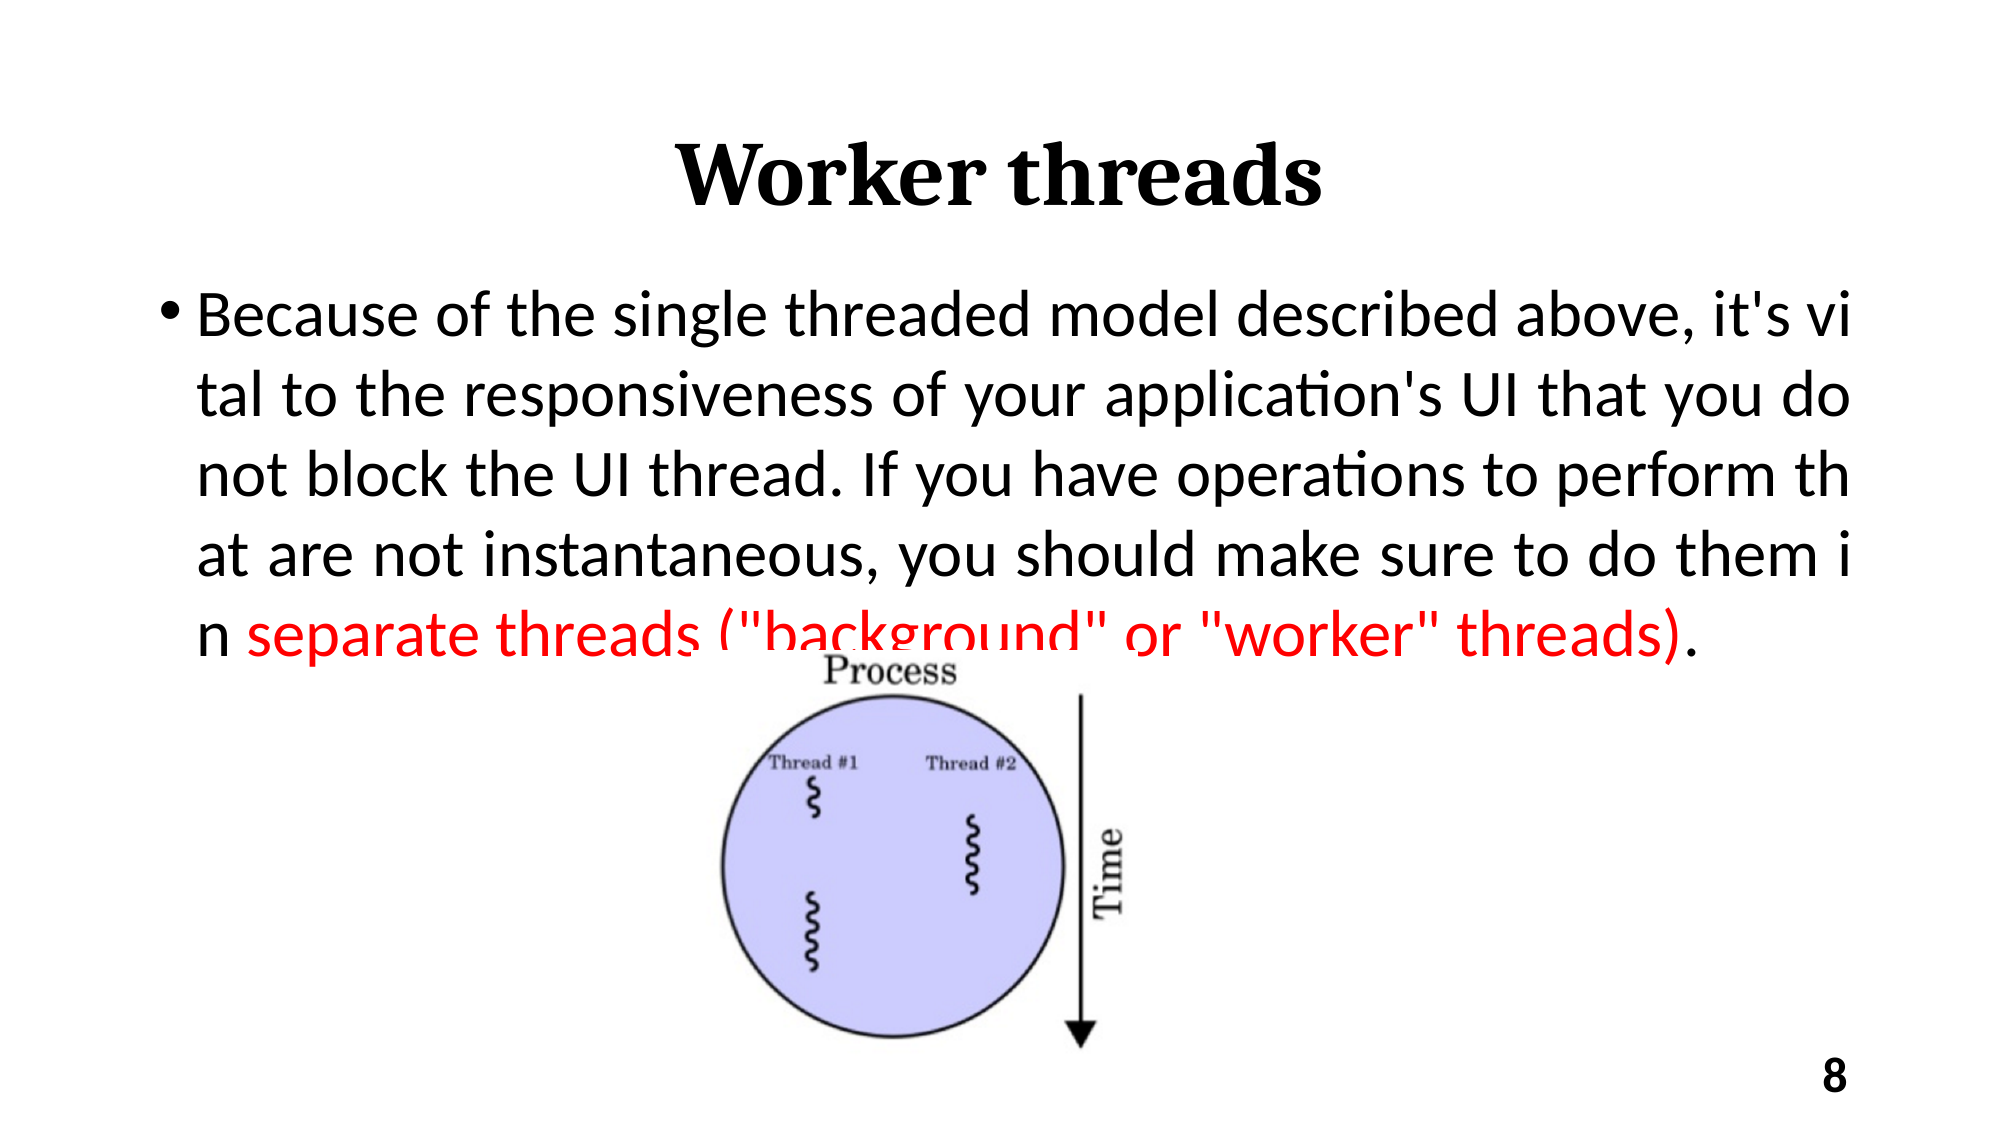

# Worker threads
Because of the single threaded model described above, it's vital to the responsiveness of your application's UI that you do not block the UI thread. If you have operations to perform that are not instantaneous, you should make sure to do them in separate threads ("background" or "worker" threads).